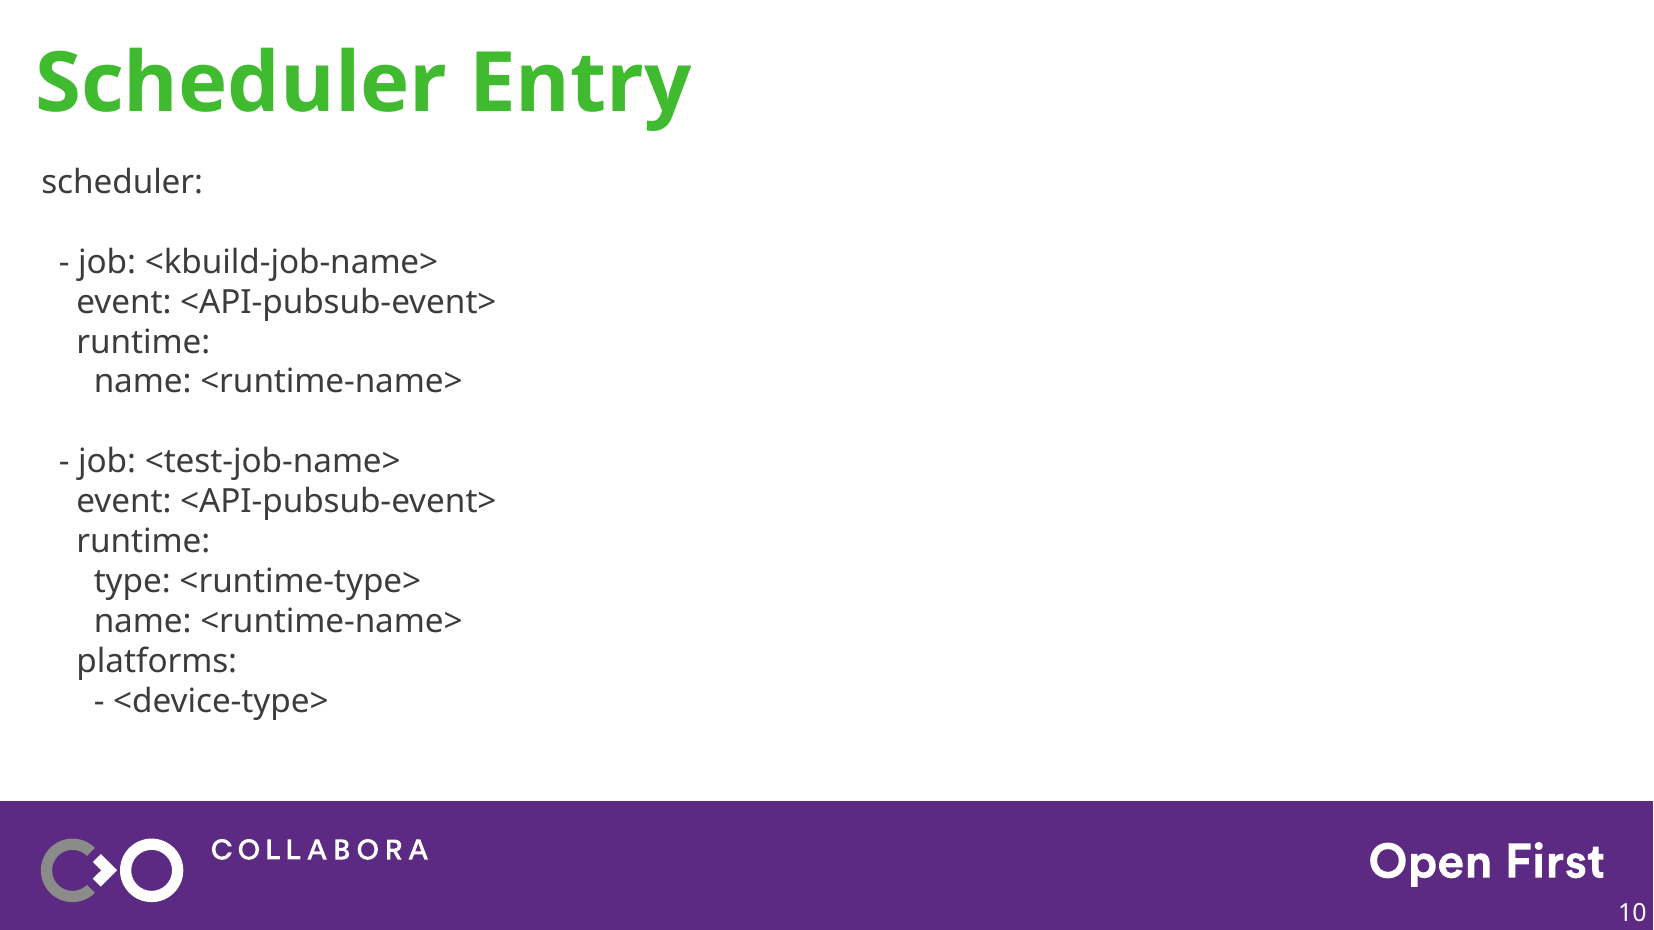

# Scheduler Entry
scheduler:
 - job: <kbuild-job-name>
 event: <API-pubsub-event>
 runtime:
 name: <runtime-name>
 - job: <test-job-name>
 event: <API-pubsub-event>
 runtime:
 type: <runtime-type>
 name: <runtime-name>
 platforms:
 - <device-type>